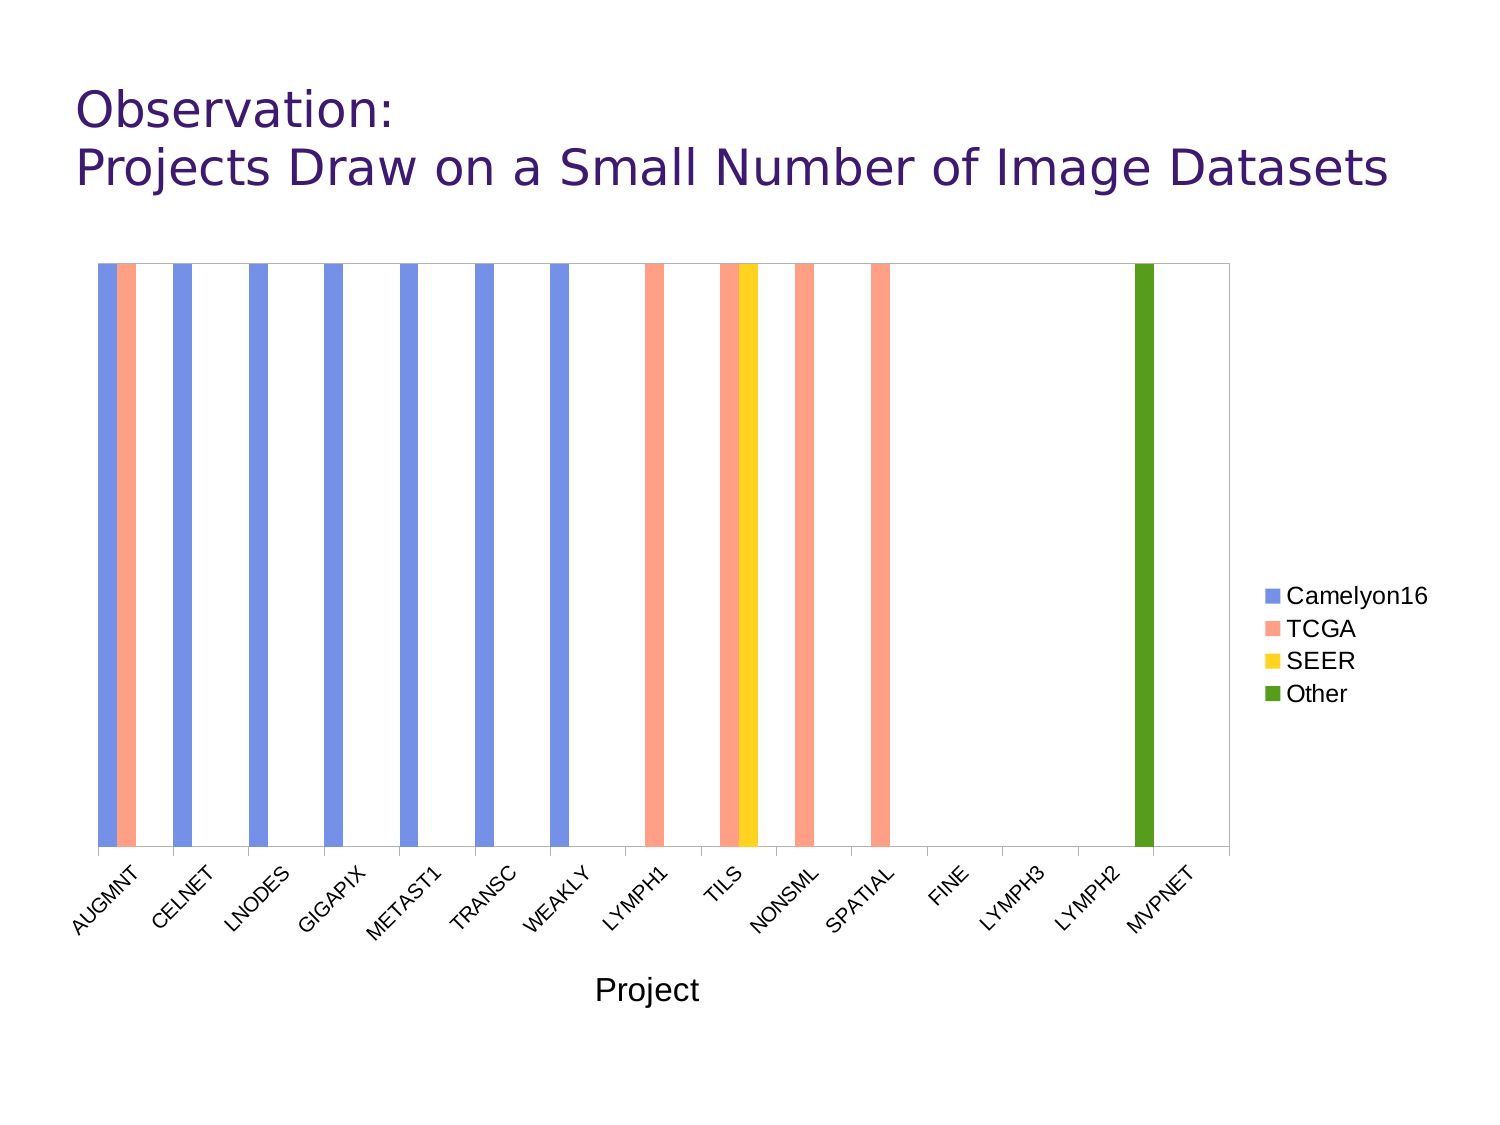

# Observation: Projects Draw on a Small Number of Image Datasets
### Chart
| Category | Camelyon16 | TCGA | SEER | Other |
|---|---|---|---|---|
| AUGMNT | 1.0 | 1.0 | None | None |
| CELNET | 1.0 | None | None | None |
| LNODES | 1.0 | None | None | None |
| GIGAPIX | 1.0 | None | None | None |
| METAST1 | 1.0 | None | None | None |
| TRANSC | 1.0 | None | None | None |
| WEAKLY | 1.0 | None | None | None |
| LYMPH1 | None | 1.0 | None | None |
| TILS | None | 1.0 | 1.0 | None |
| NONSML | None | 1.0 | None | None |
| SPATIAL | None | 1.0 | None | None |
| FINE | None | None | None | None |
| LYMPH3 | None | None | None | None |
| LYMPH2 | None | None | None | 1.0 |
| MVPNET | None | None | None | None |